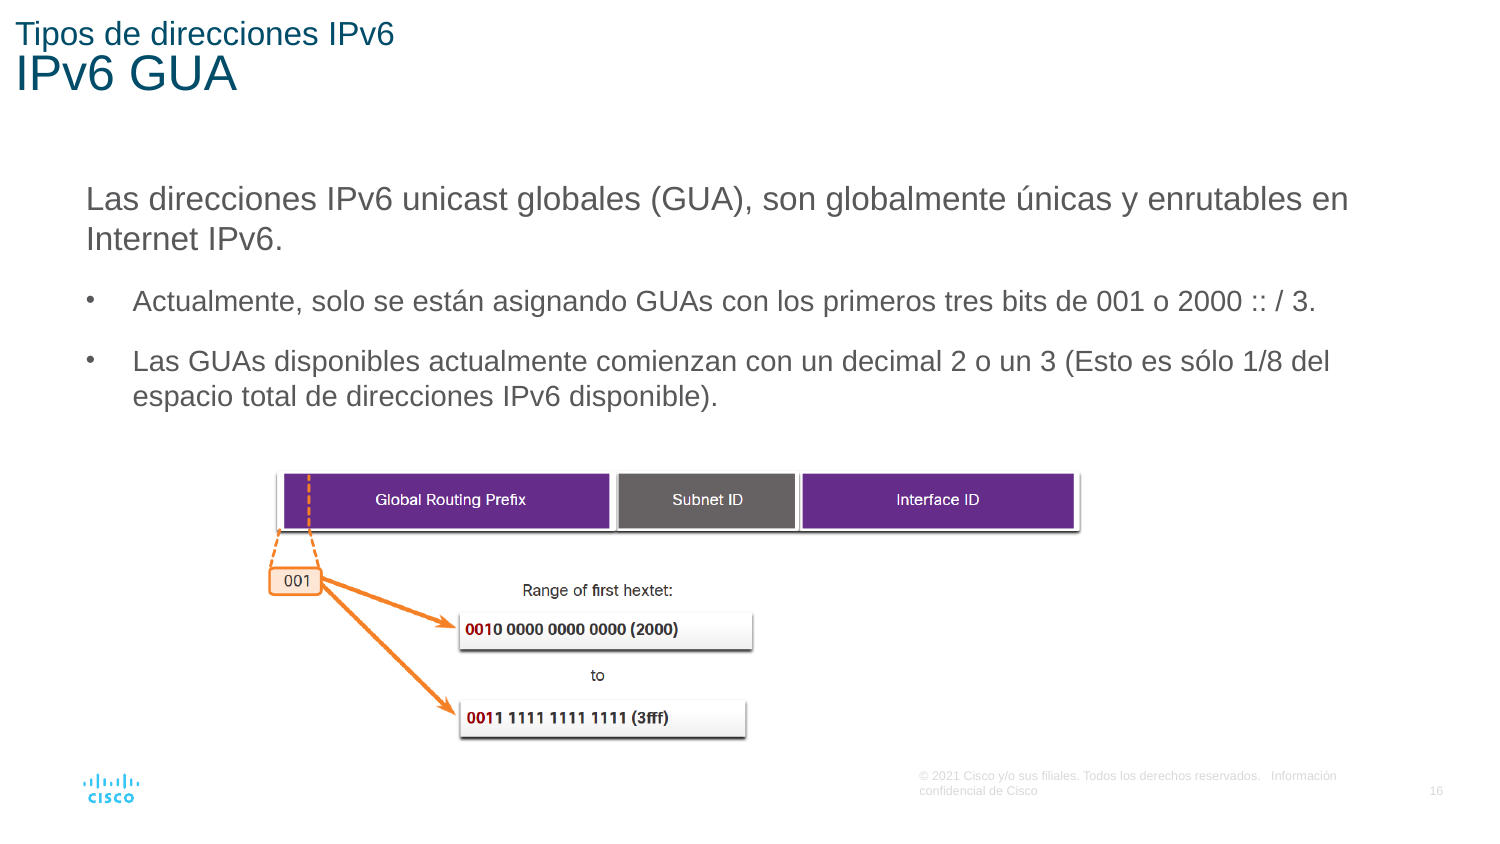

# Tipos de direcciones IPv6 IPv6 GUA
Las direcciones IPv6 unicast globales (GUA), son globalmente únicas y enrutables en Internet IPv6.
Actualmente, solo se están asignando GUAs con los primeros tres bits de 001 o 2000 :: / 3.
Las GUAs disponibles actualmente comienzan con un decimal 2 o un 3 (Esto es sólo 1/8 del espacio total de direcciones IPv6 disponible).